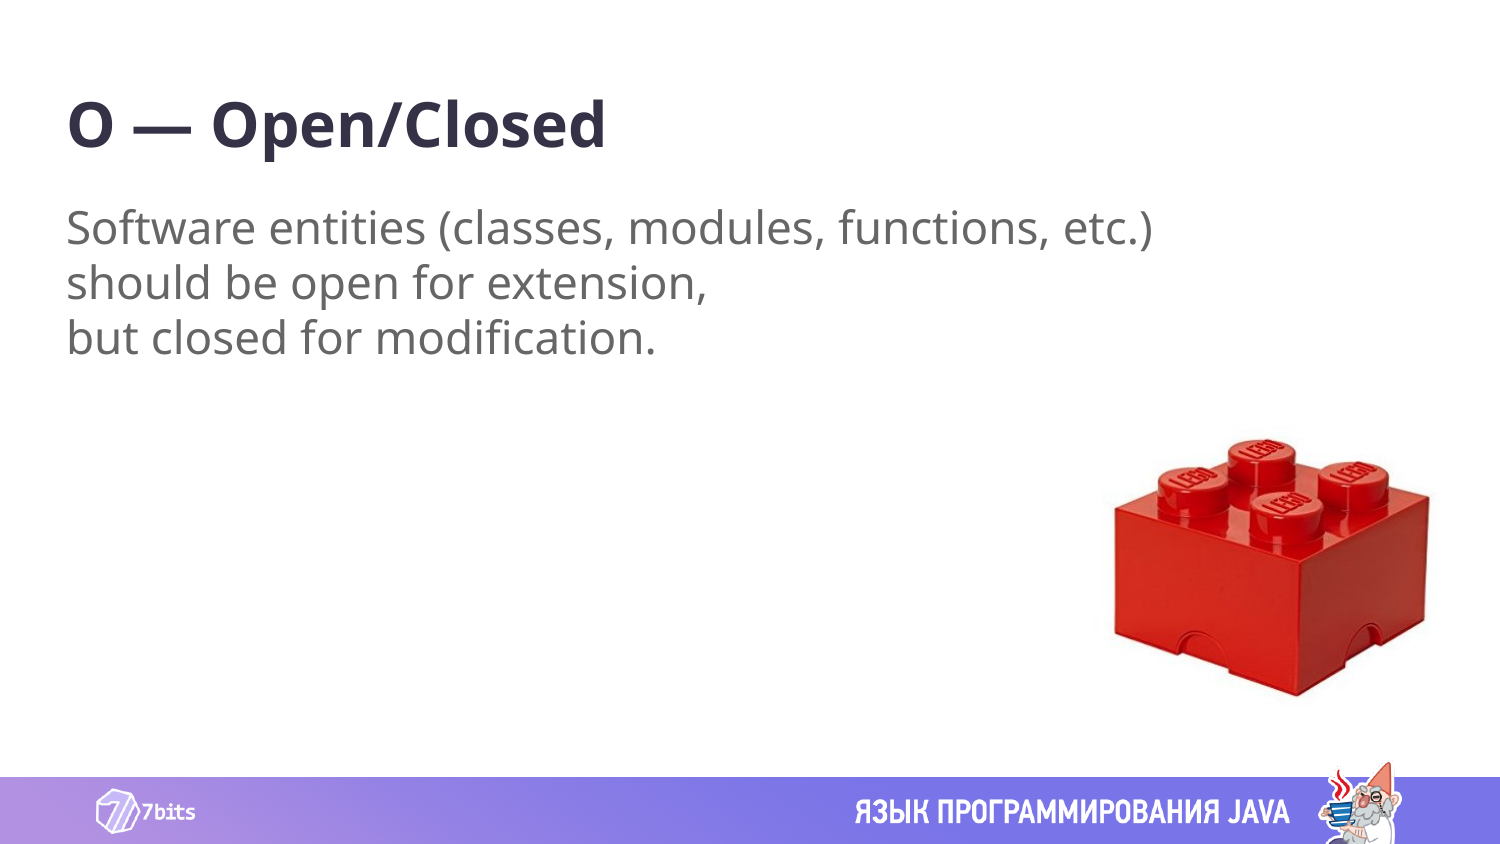

# O — Open/Closed
Software entities (classes, modules, functions, etc.)
should be open for extension,
but closed for modification.